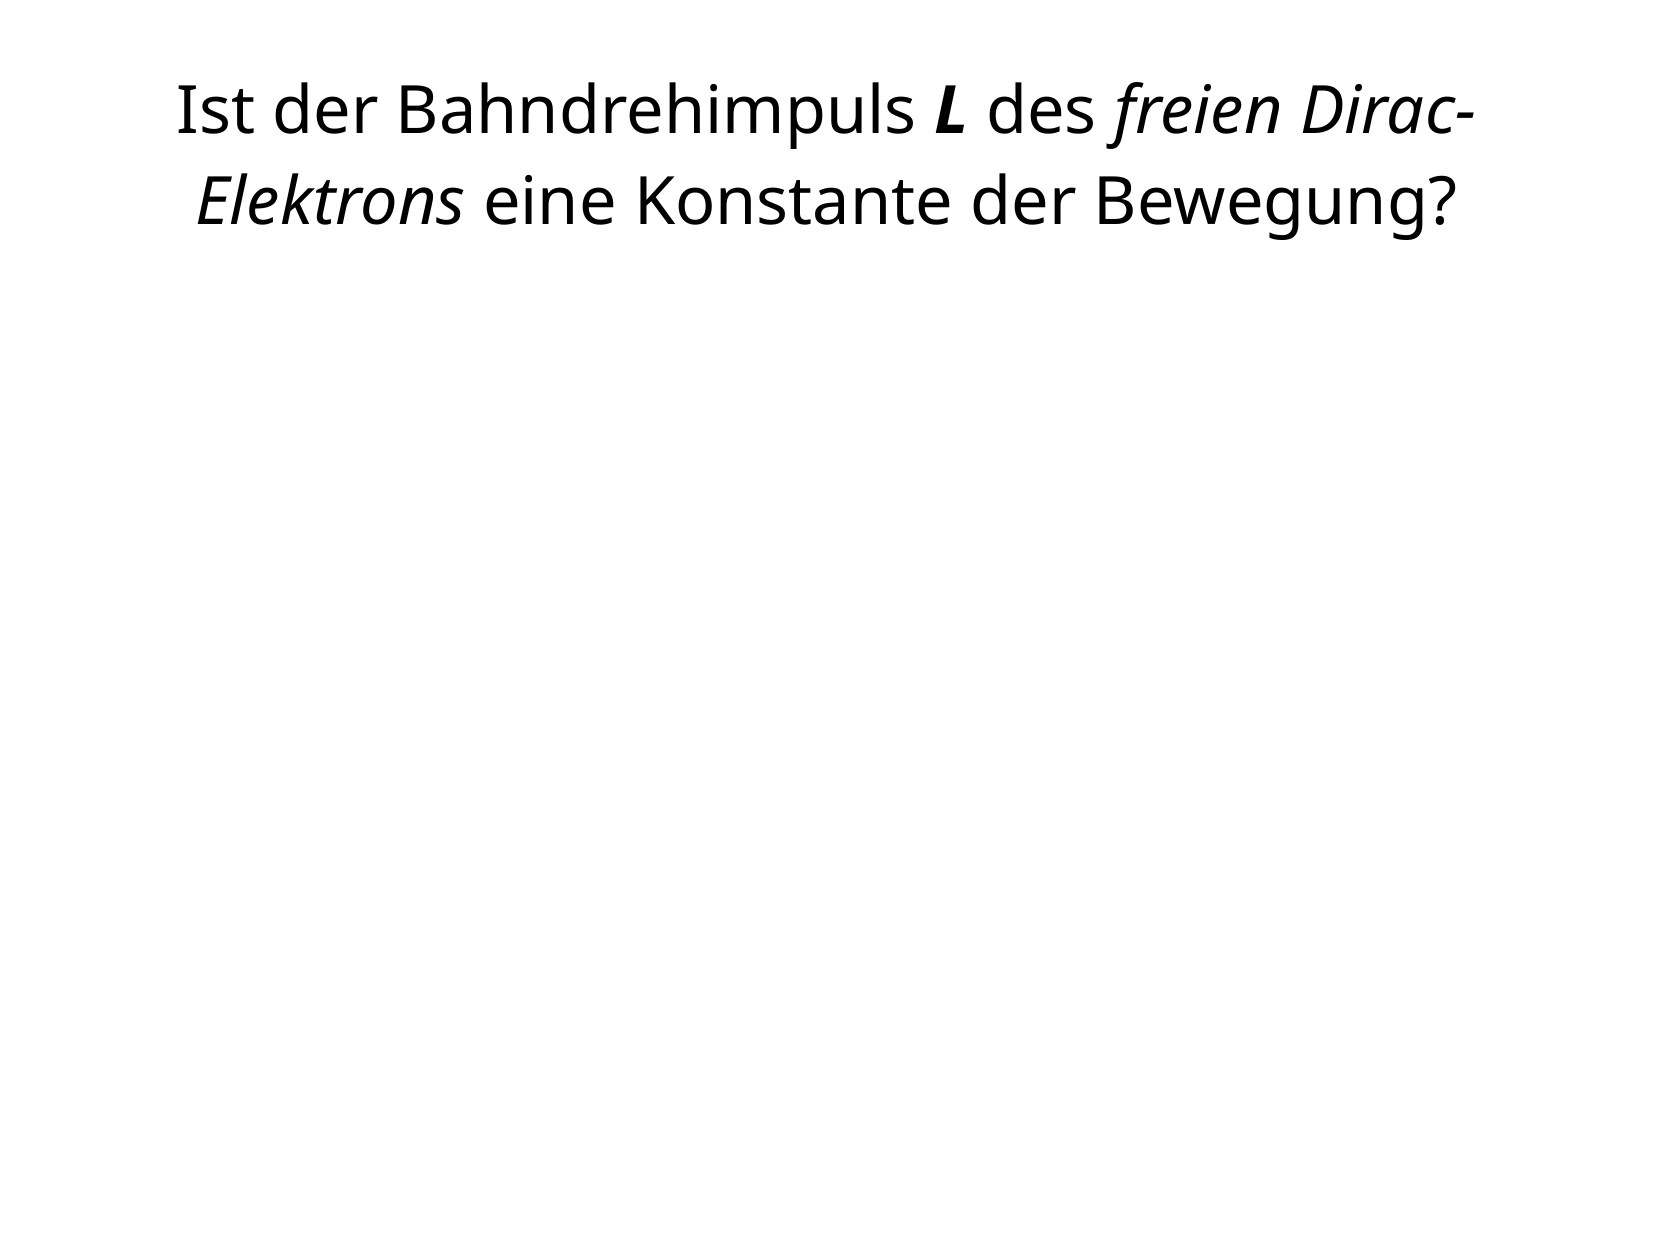

# Ist der Bahndrehimpuls L des freien Dirac-Elektrons eine Konstante der Bewegung?